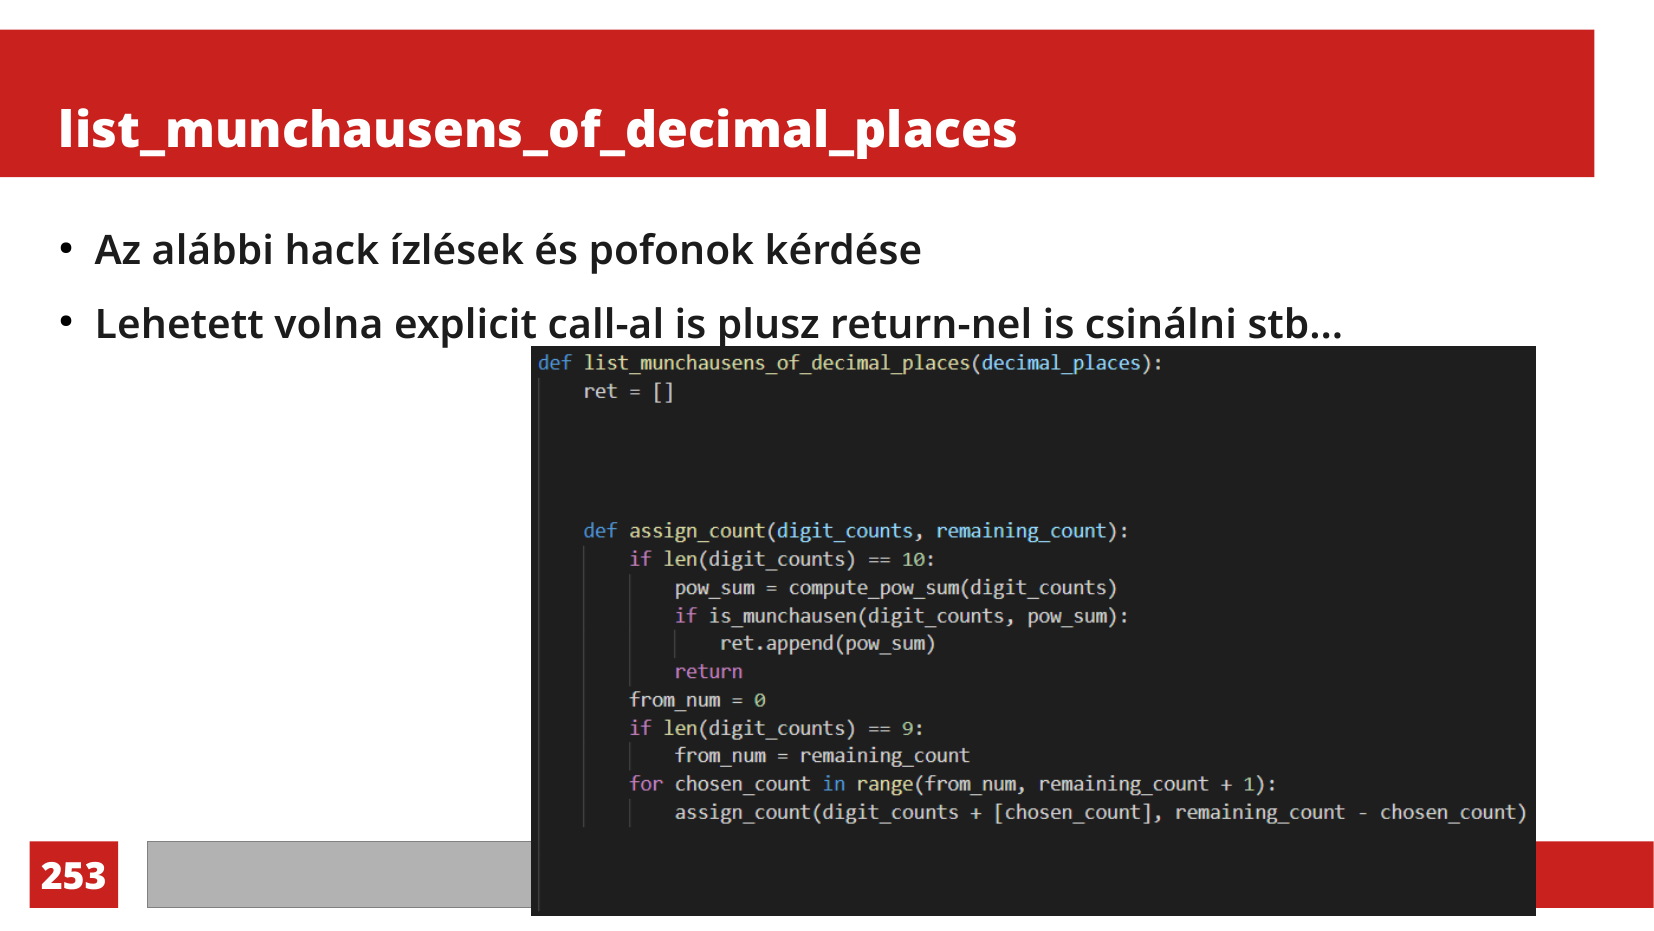

# list_munchausens_of_decimal_places
Az alábbi hack ízlések és pofonok kérdése
Lehetett volna explicit call-al is plusz return-nel is csinálni stb...
253